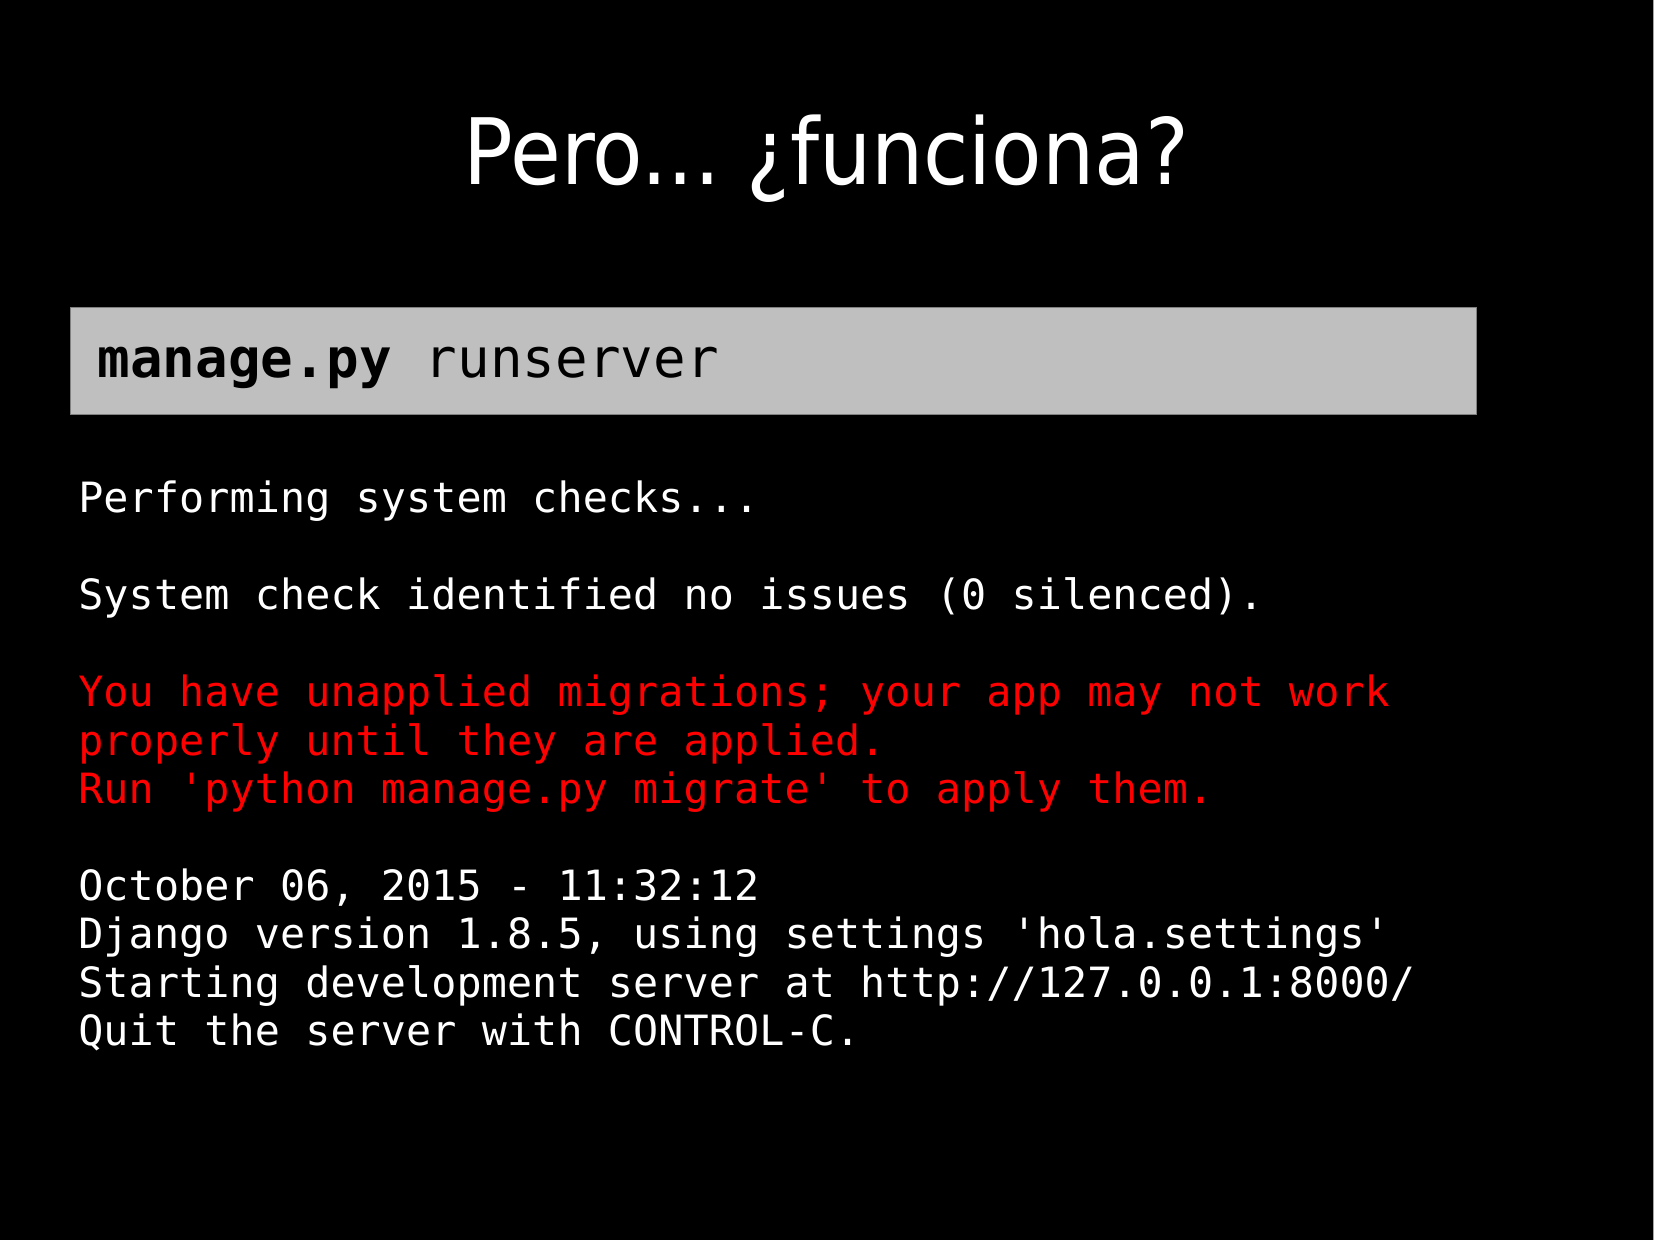

# Pero... ¿funciona?
manage.py runserver
Performing system checks...
System check identified no issues (0 silenced).
You have unapplied migrations; your app may not work properly until they are applied.
Run 'python manage.py migrate' to apply them.
October 06, 2015 - 11:32:12
Django version 1.8.5, using settings 'hola.settings'
Starting development server at http://127.0.0.1:8000/
Quit the server with CONTROL-C.